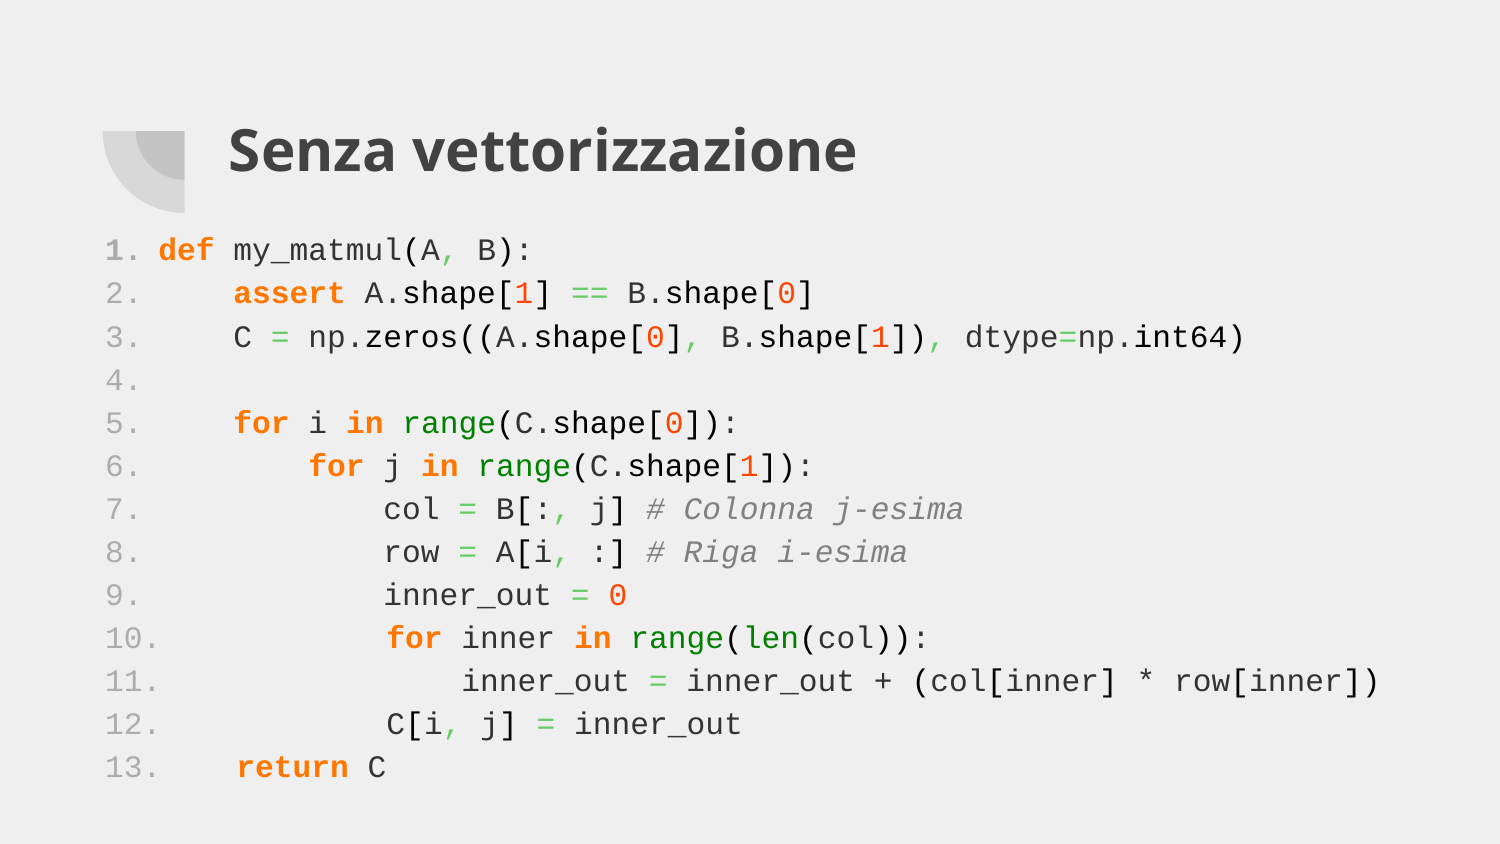

# Senza vettorizzazione
def my_matmul(A, B):
 assert A.shape[1] == B.shape[0]
 C = np.zeros((A.shape[0], B.shape[1]), dtype=np.int64)
 for i in range(C.shape[0]):
 for j in range(C.shape[1]):
 col = B[:, j] # Colonna j-esima
 row = A[i, :] # Riga i-esima
 inner_out = 0
 for inner in range(len(col)):
 inner_out = inner_out + (col[inner] * row[inner])
 C[i, j] = inner_out
 return C